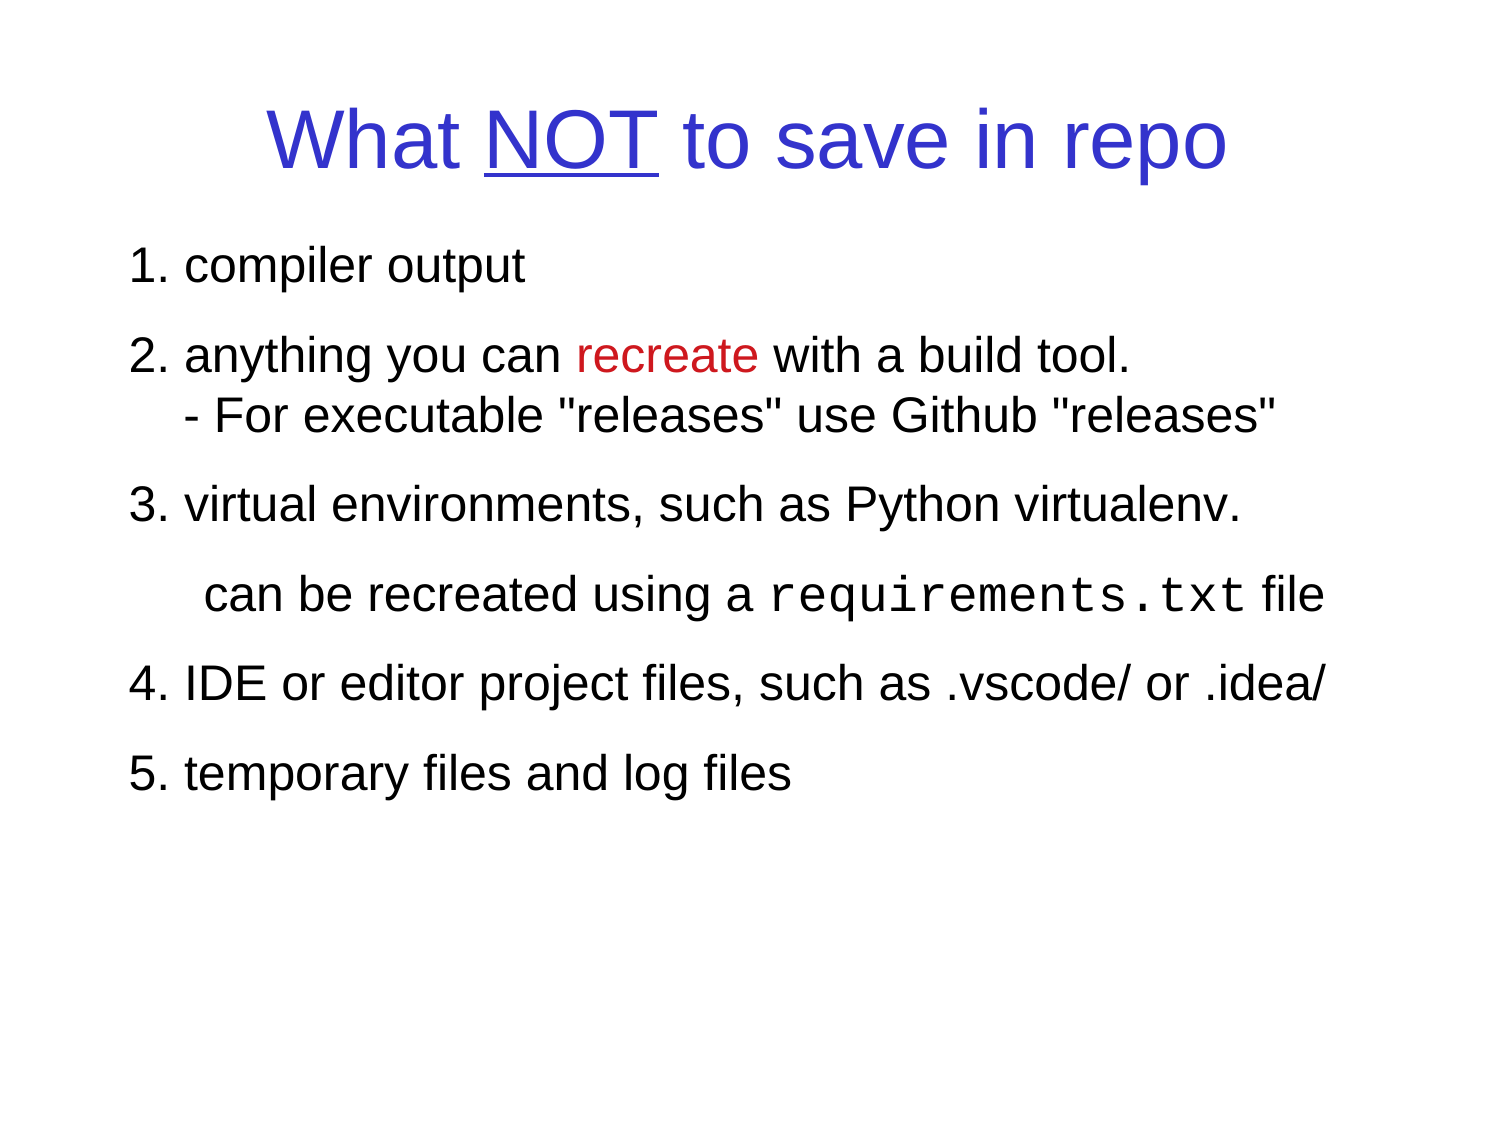

# What NOT to save in repo
1. compiler output
2. anything you can recreate with a build tool.
- For executable "releases" use Github "releases"
3. virtual environments, such as Python virtualenv.
can be recreated using a requirements.txt file
4. IDE or editor project files, such as .vscode/ or .idea/
5. temporary files and log files